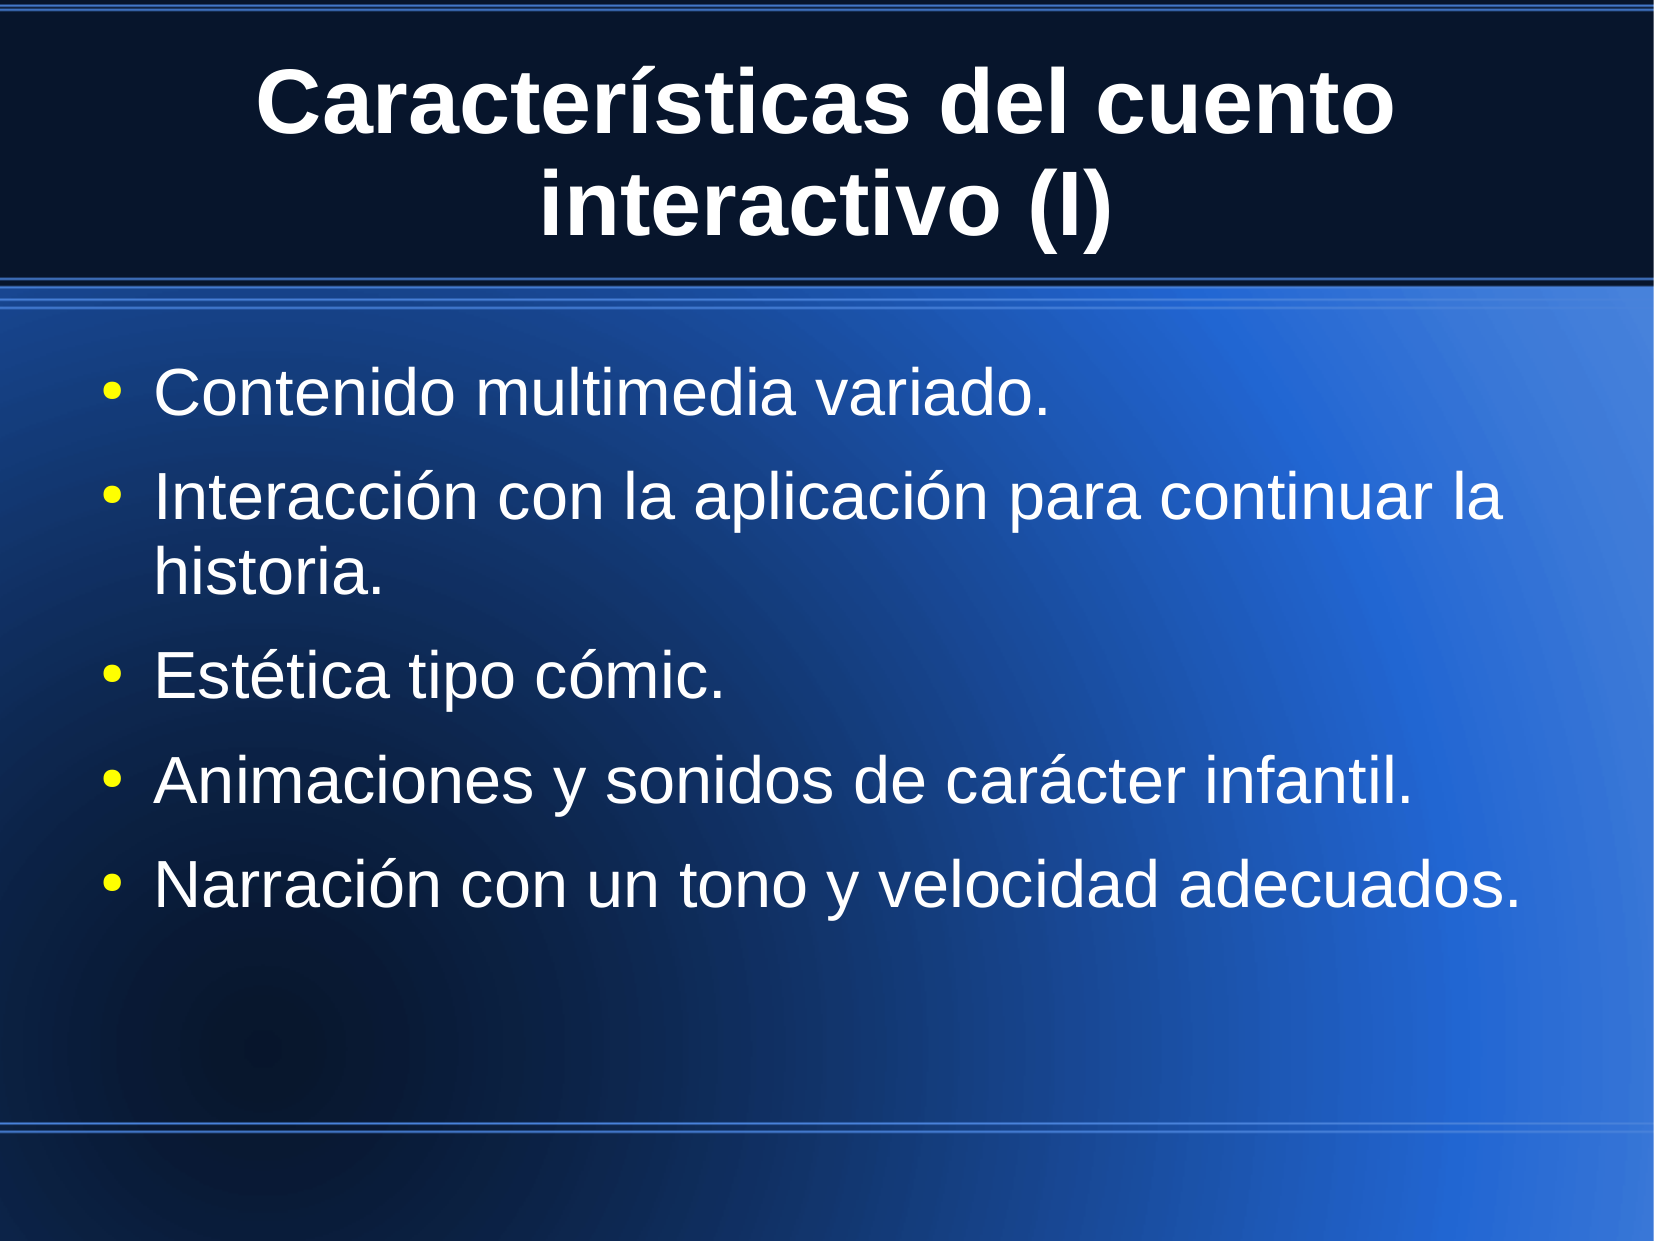

# Características del cuento interactivo (I)
Contenido multimedia variado.
Interacción con la aplicación para continuar la historia.
Estética tipo cómic.
Animaciones y sonidos de carácter infantil.
Narración con un tono y velocidad adecuados.